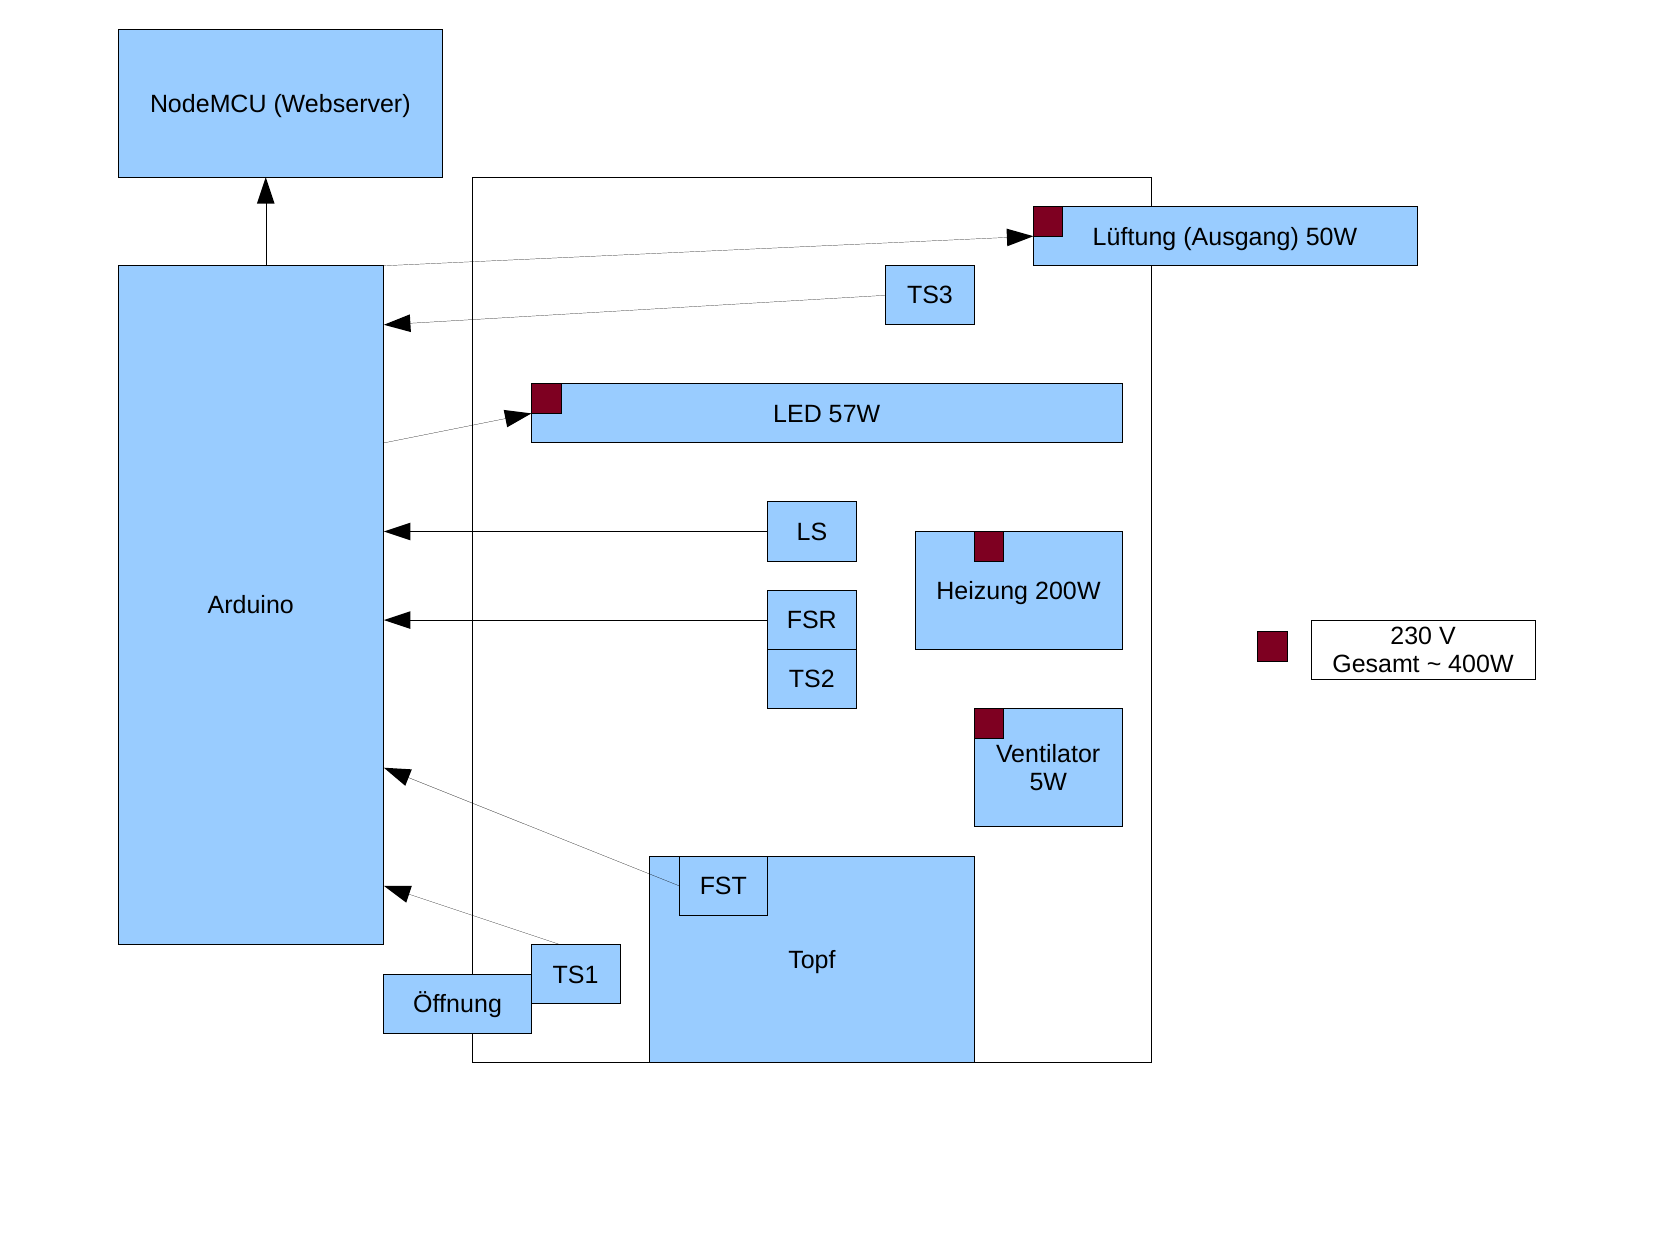

NodeMCU (Webserver)
Lüftung (Ausgang) 50W
Arduino
TS3
LED 57W
LS
Heizung 200W
FSR
230 V
Gesamt ~ 400W
TS2
Ventilator
5W
Topf
FST
TS1
Öffnung